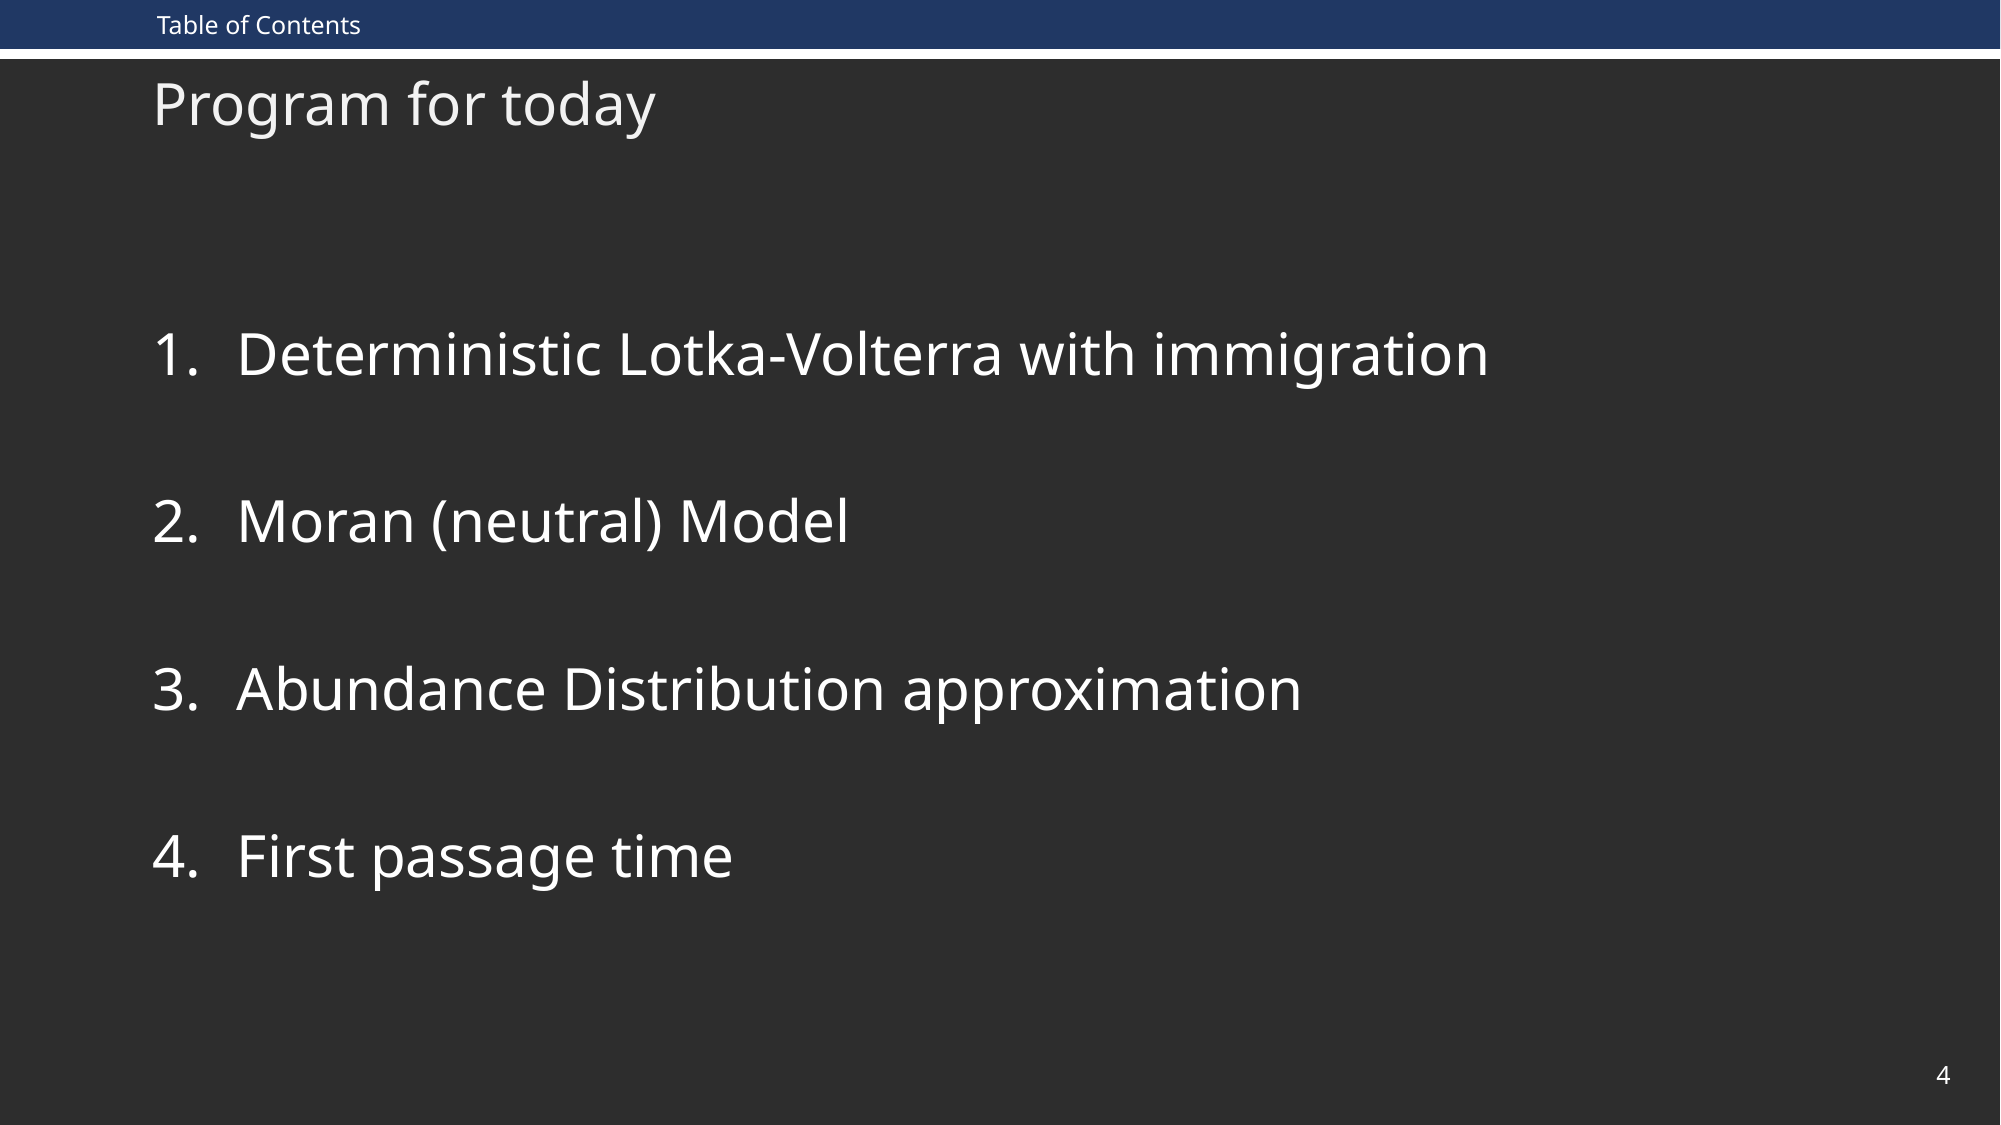

Table of Contents
# Program for today
Deterministic Lotka-Volterra with immigration
Moran (neutral) Model
Abundance Distribution approximation
First passage time